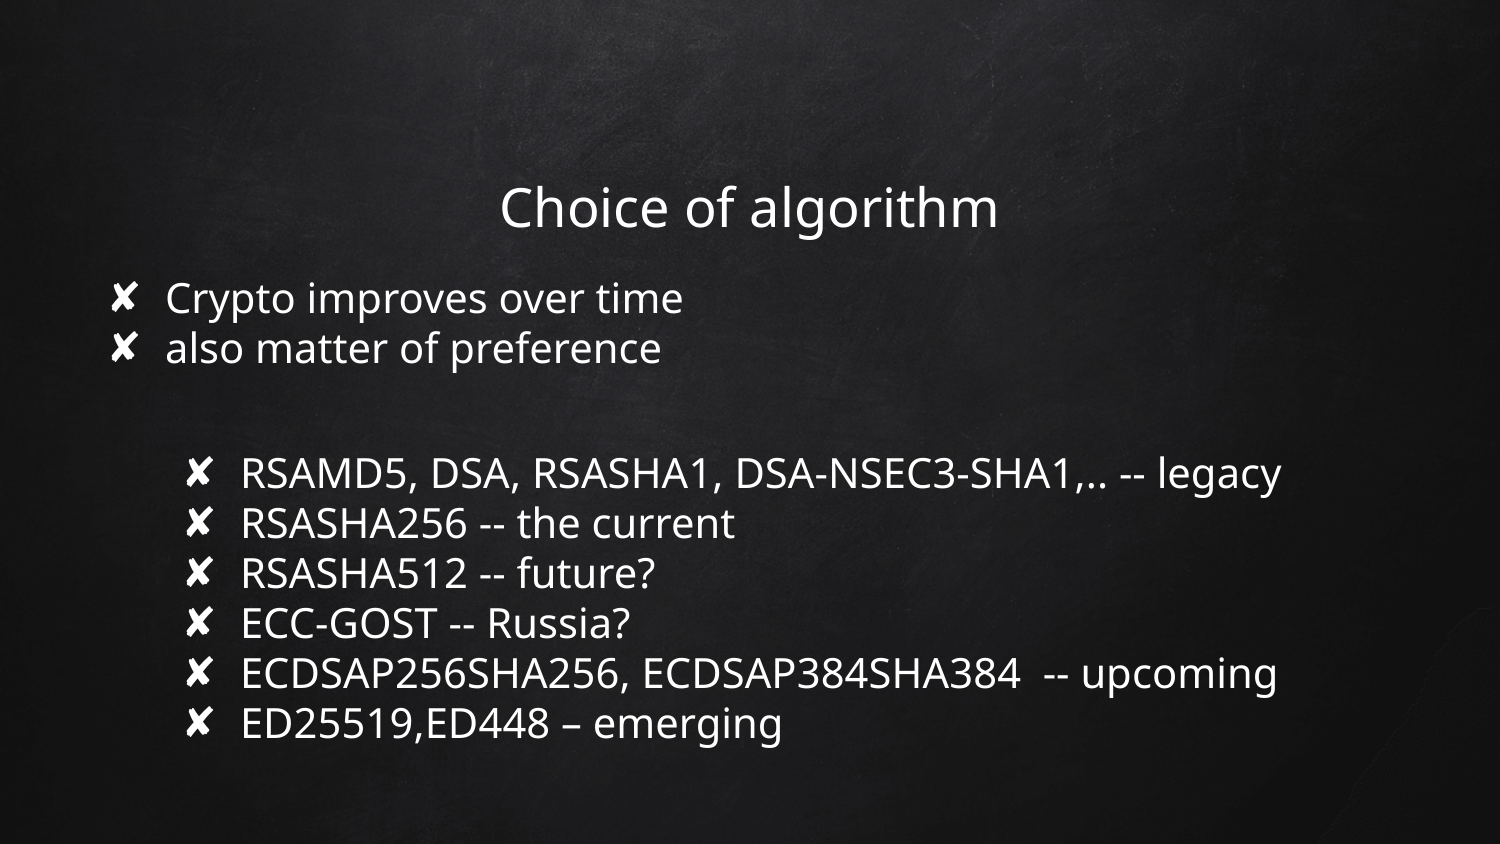

# Choice of algorithm
Crypto improves over time
also matter of preference
RSAMD5, DSA, RSASHA1, DSA-NSEC3-SHA1,.. -- legacy
RSASHA256 -- the current
RSASHA512 -- future?
ECC-GOST -- Russia?
ECDSAP256SHA256, ECDSAP384SHA384 -- upcoming
ED25519,ED448 – emerging